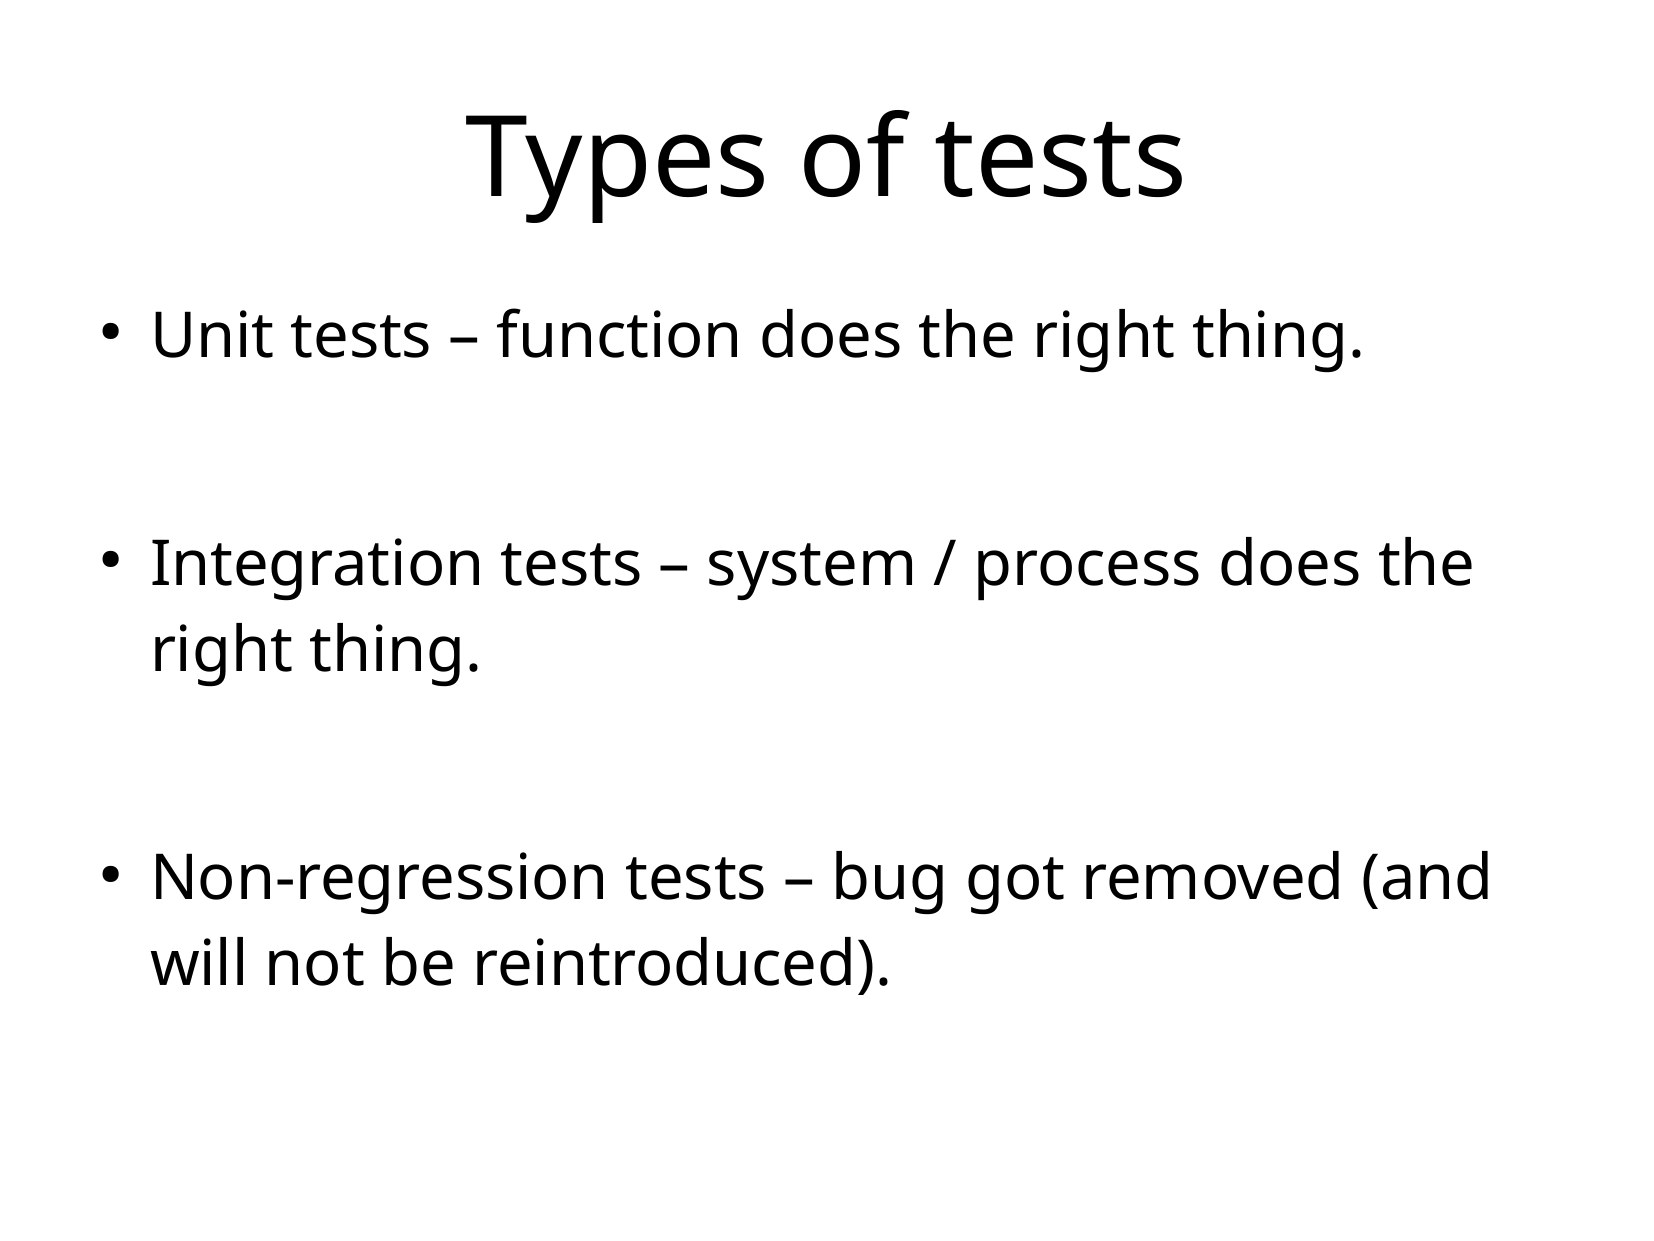

# Types of tests
Unit tests – function does the right thing.
Integration tests – system / process does the right thing.
Non-regression tests – bug got removed (and will not be reintroduced).